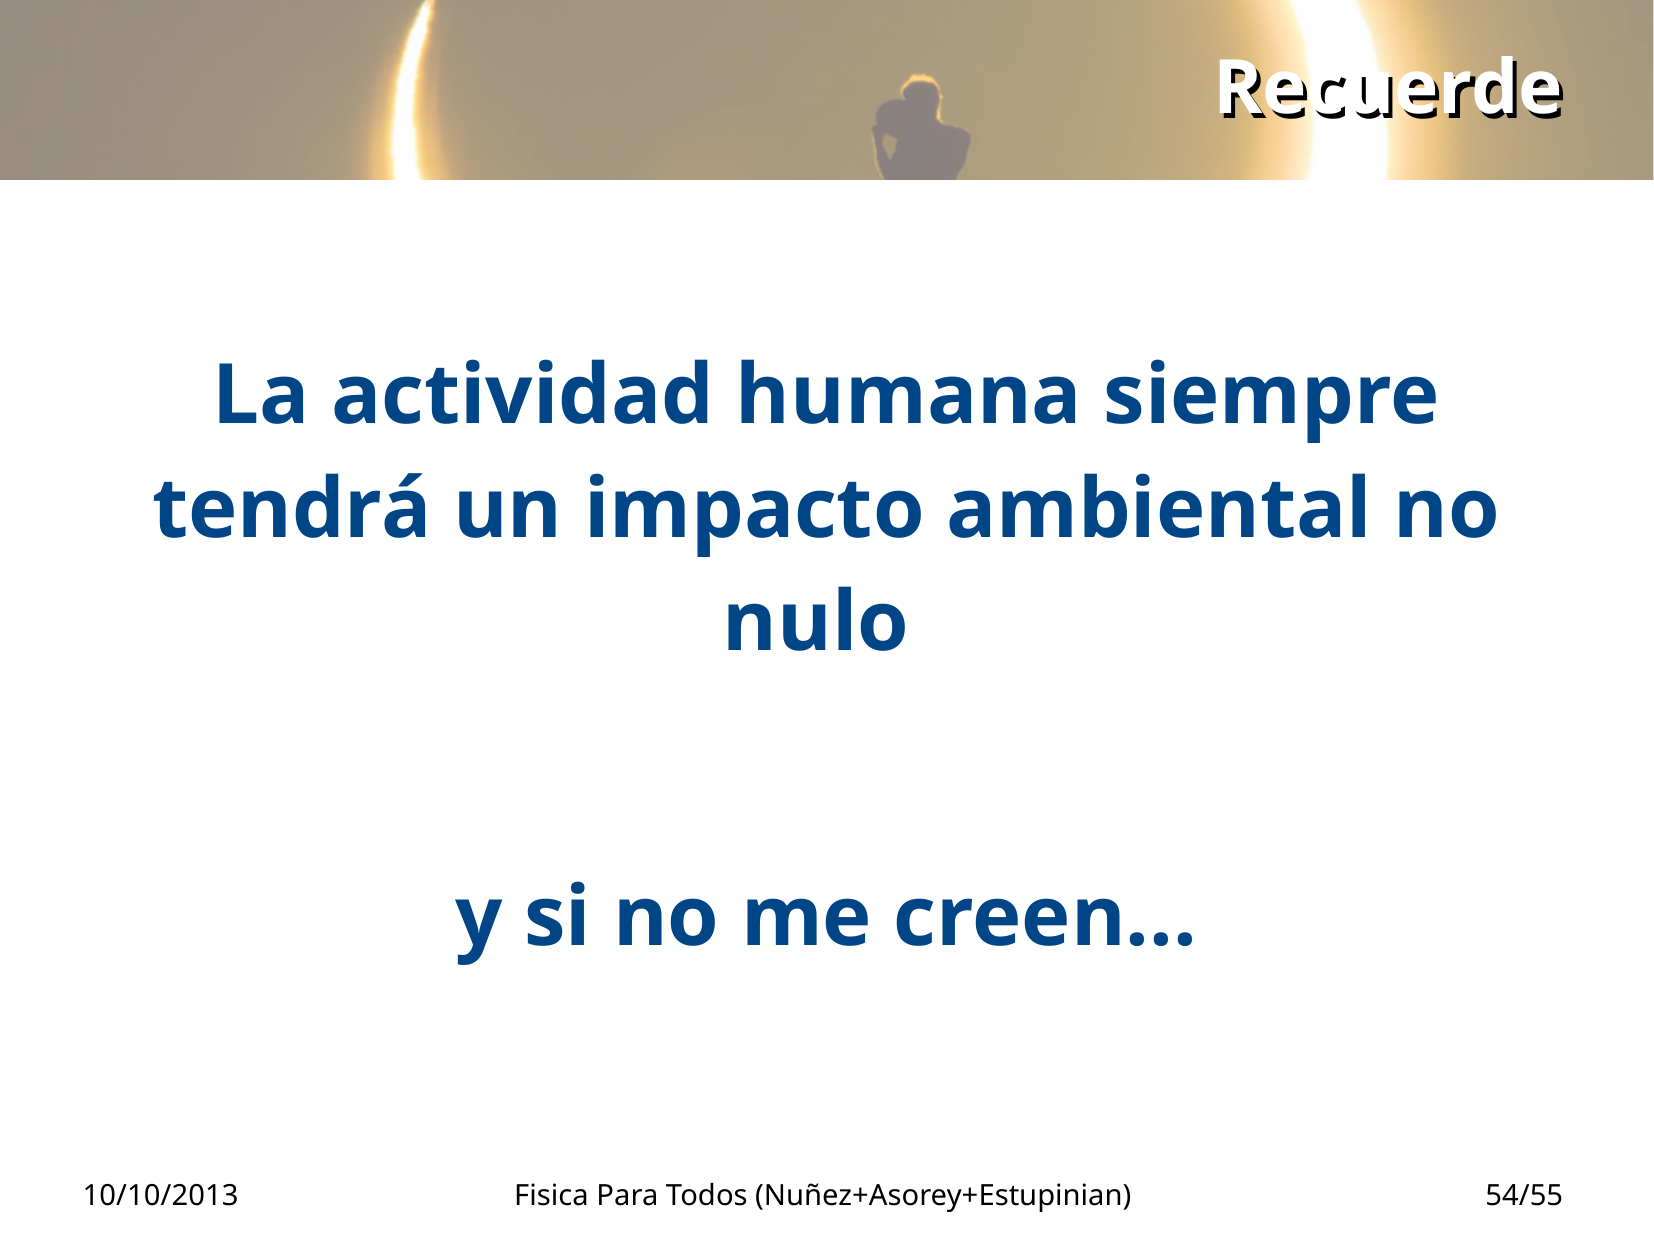

# Recuerde
La actividad humana siempre tendrá un impacto ambiental no nulo
y si no me creen...
10/10/2013
Fisica Para Todos (Nuñez+Asorey+Estupinian)
54